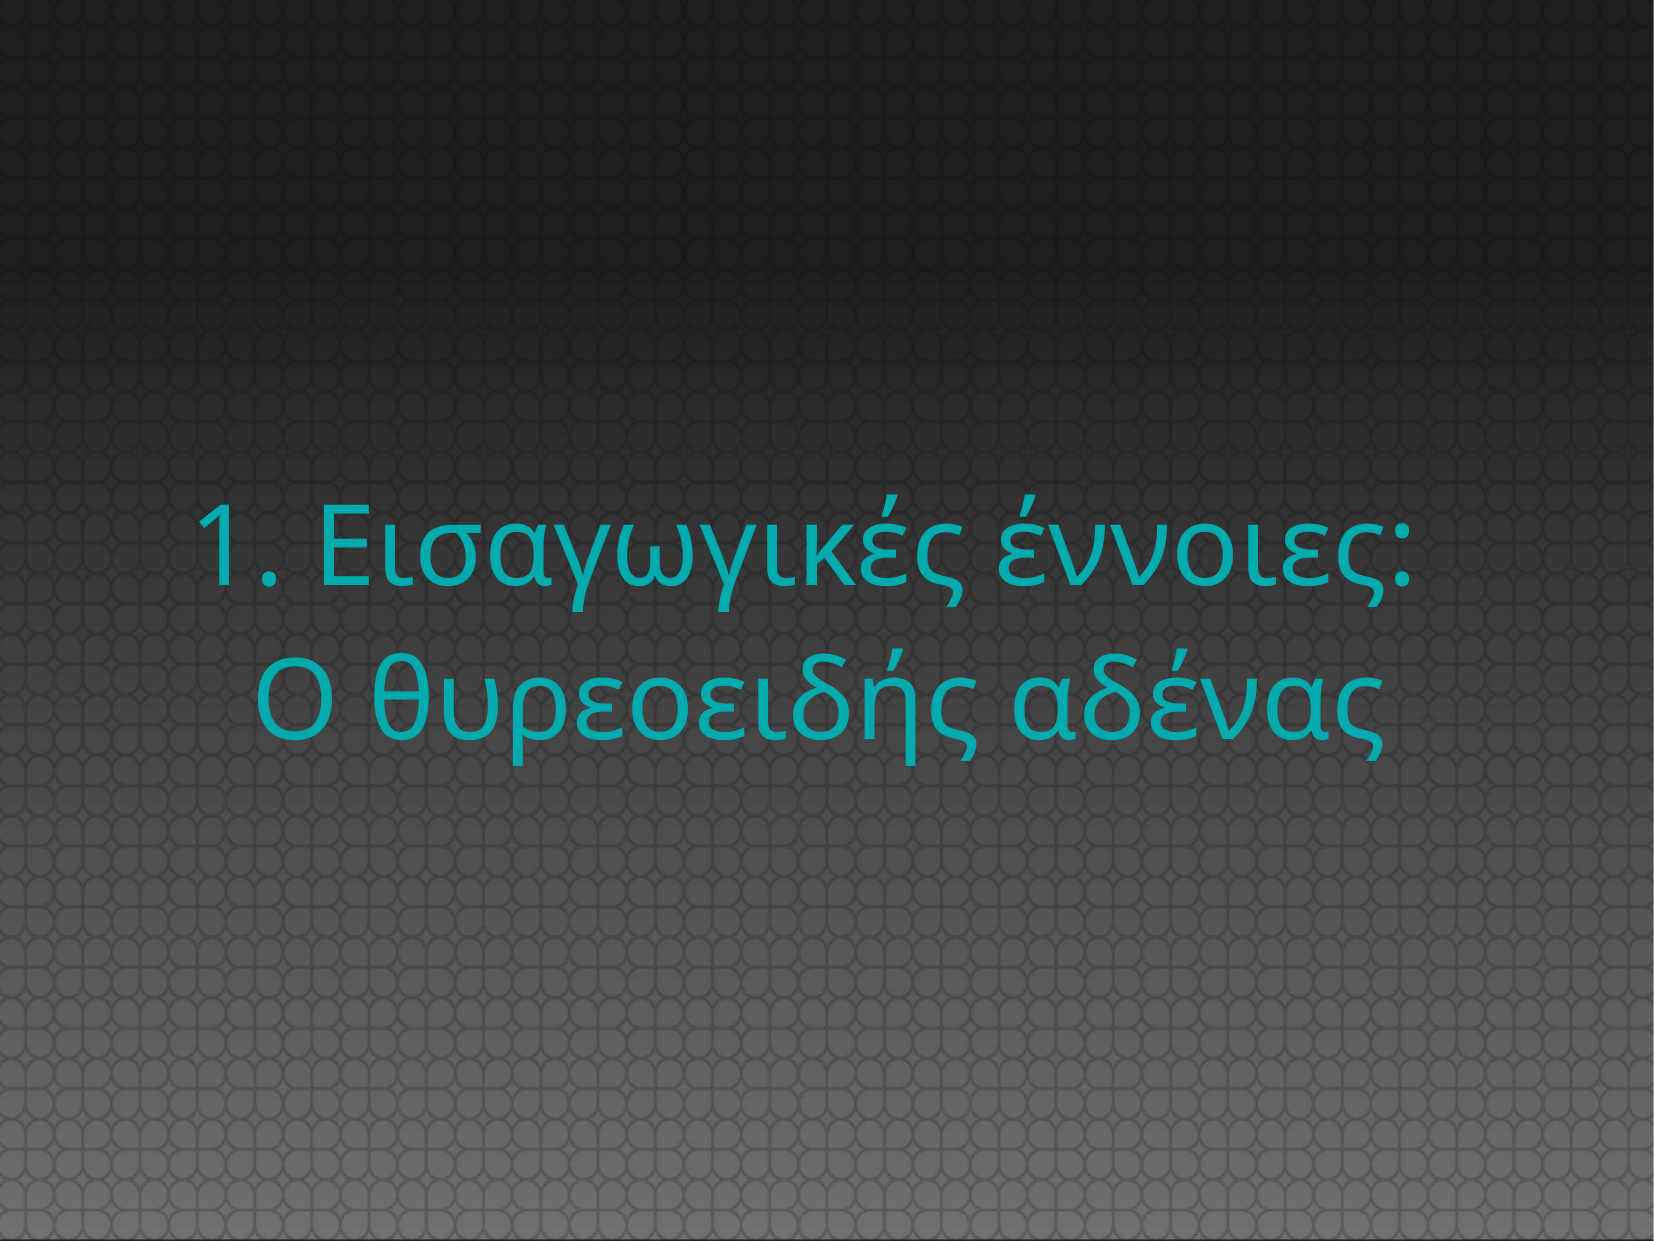

# 1. Εισαγωγικές έννοιες: Ο θυρεοειδής αδένας